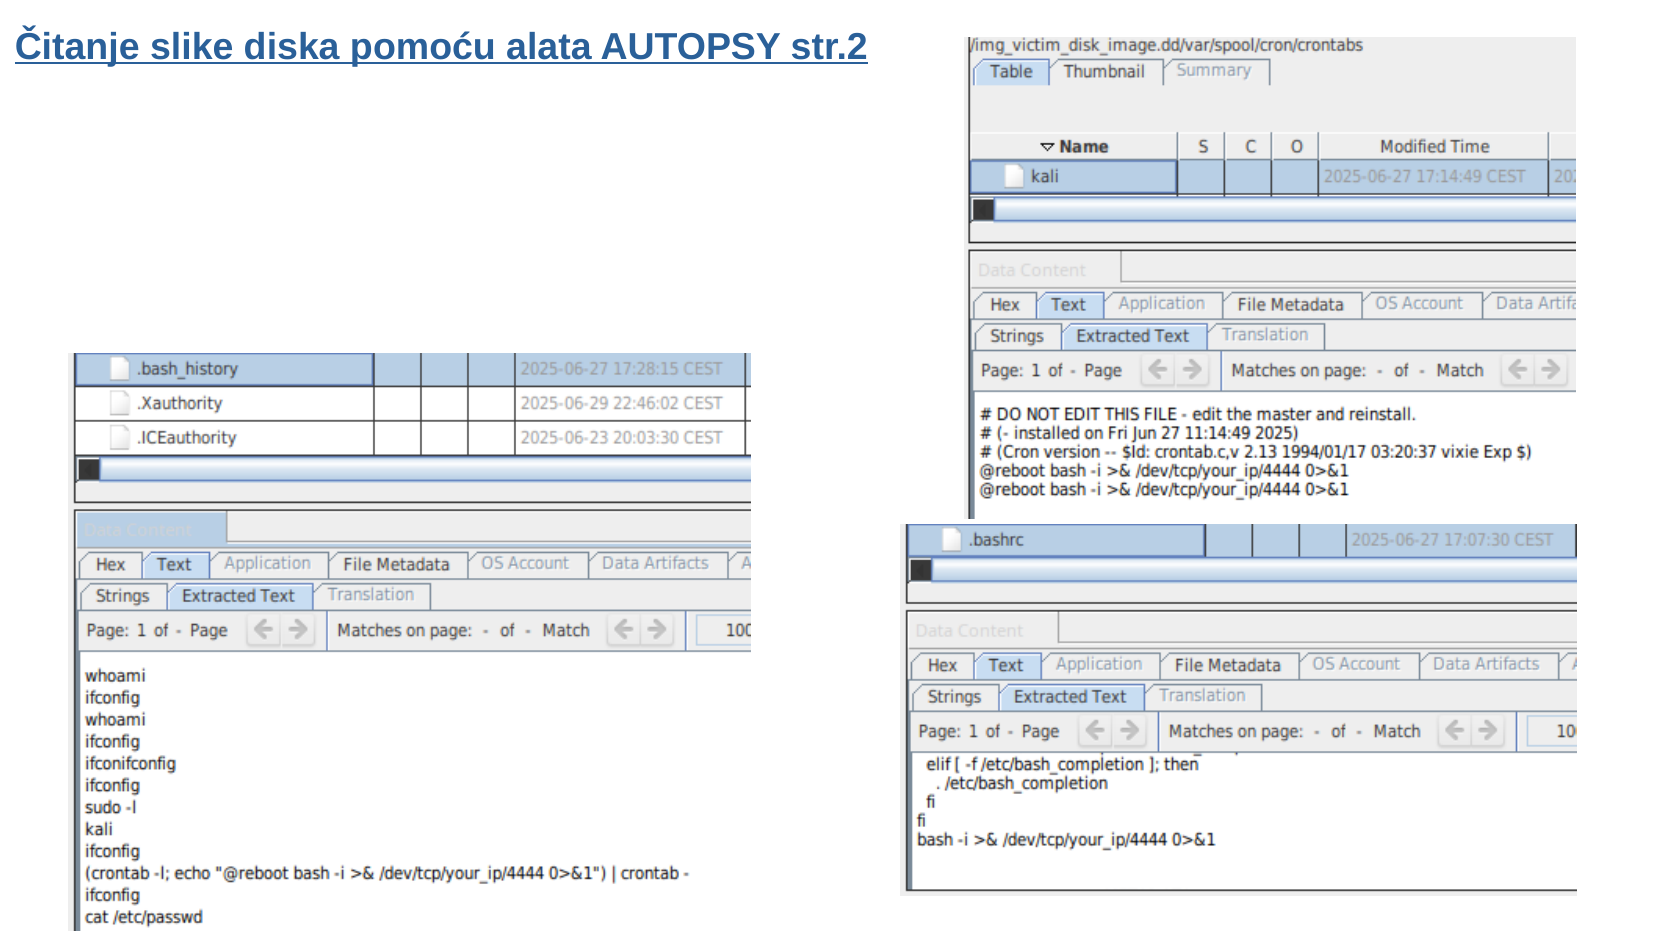

Čitanje slike diska pomoću alata AUTOPSY str.2
19